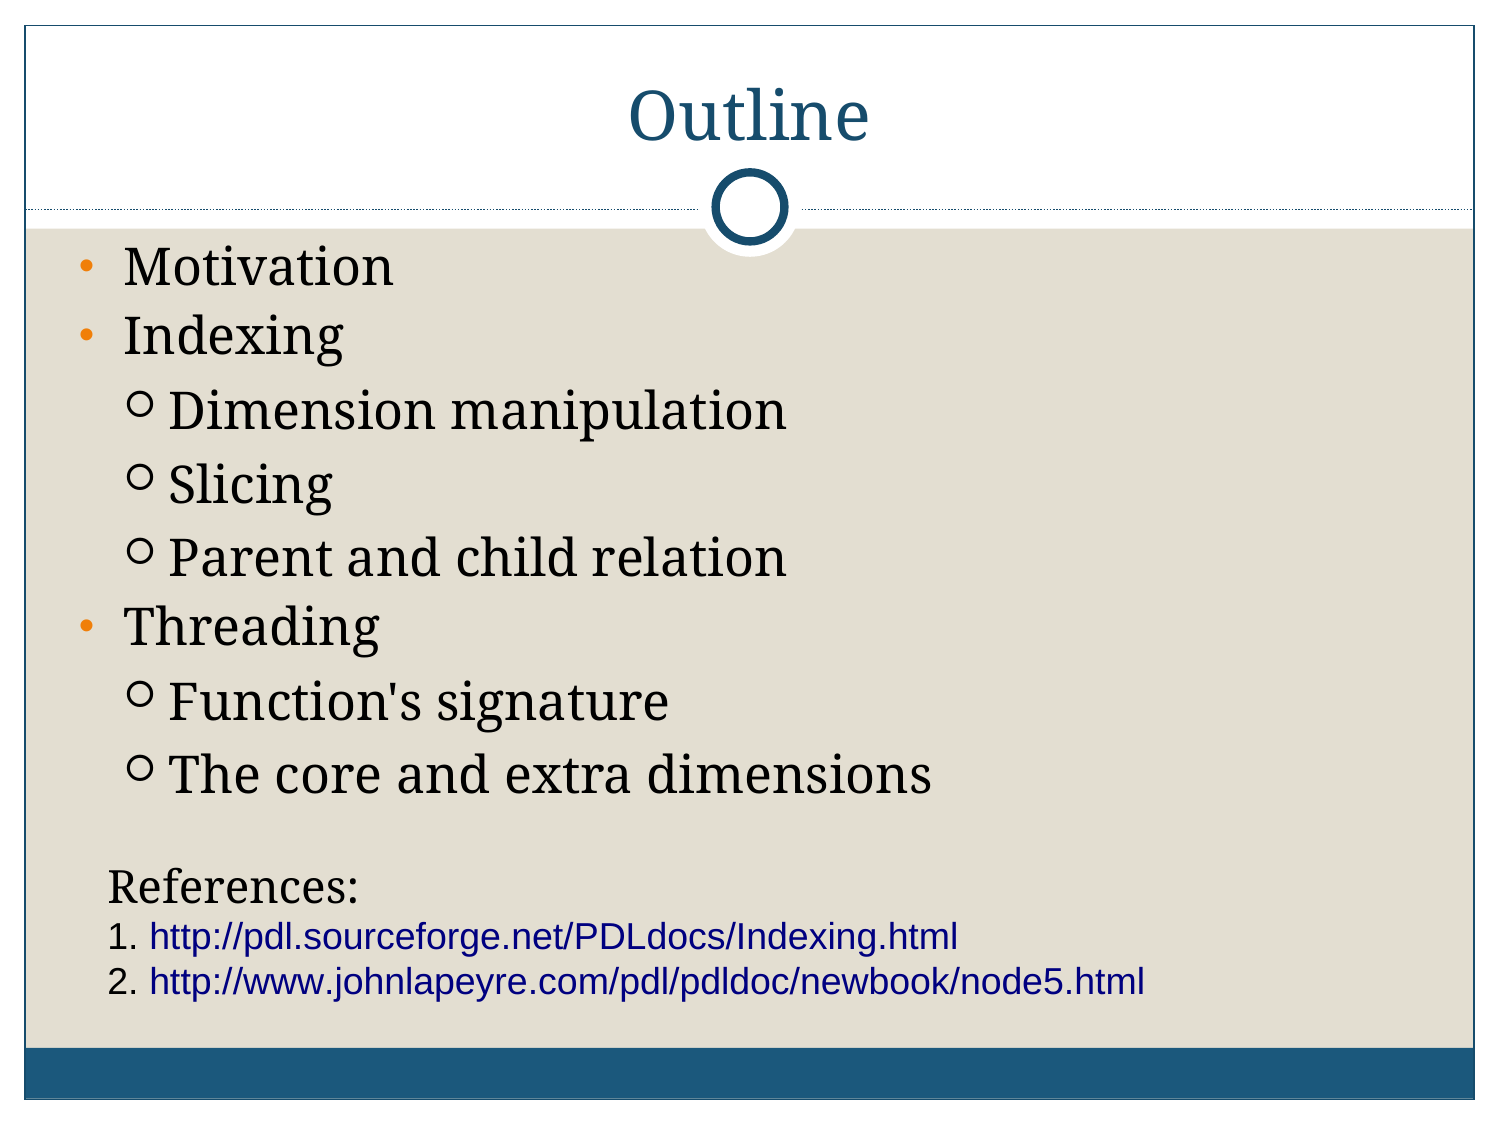

# Outline
Motivation
Indexing
Dimension manipulation
Slicing
Parent and child relation
Threading
Function's signature
The core and extra dimensions
References:
1. http://pdl.sourceforge.net/PDLdocs/Indexing.html
2. http://www.johnlapeyre.com/pdl/pdldoc/newbook/node5.html